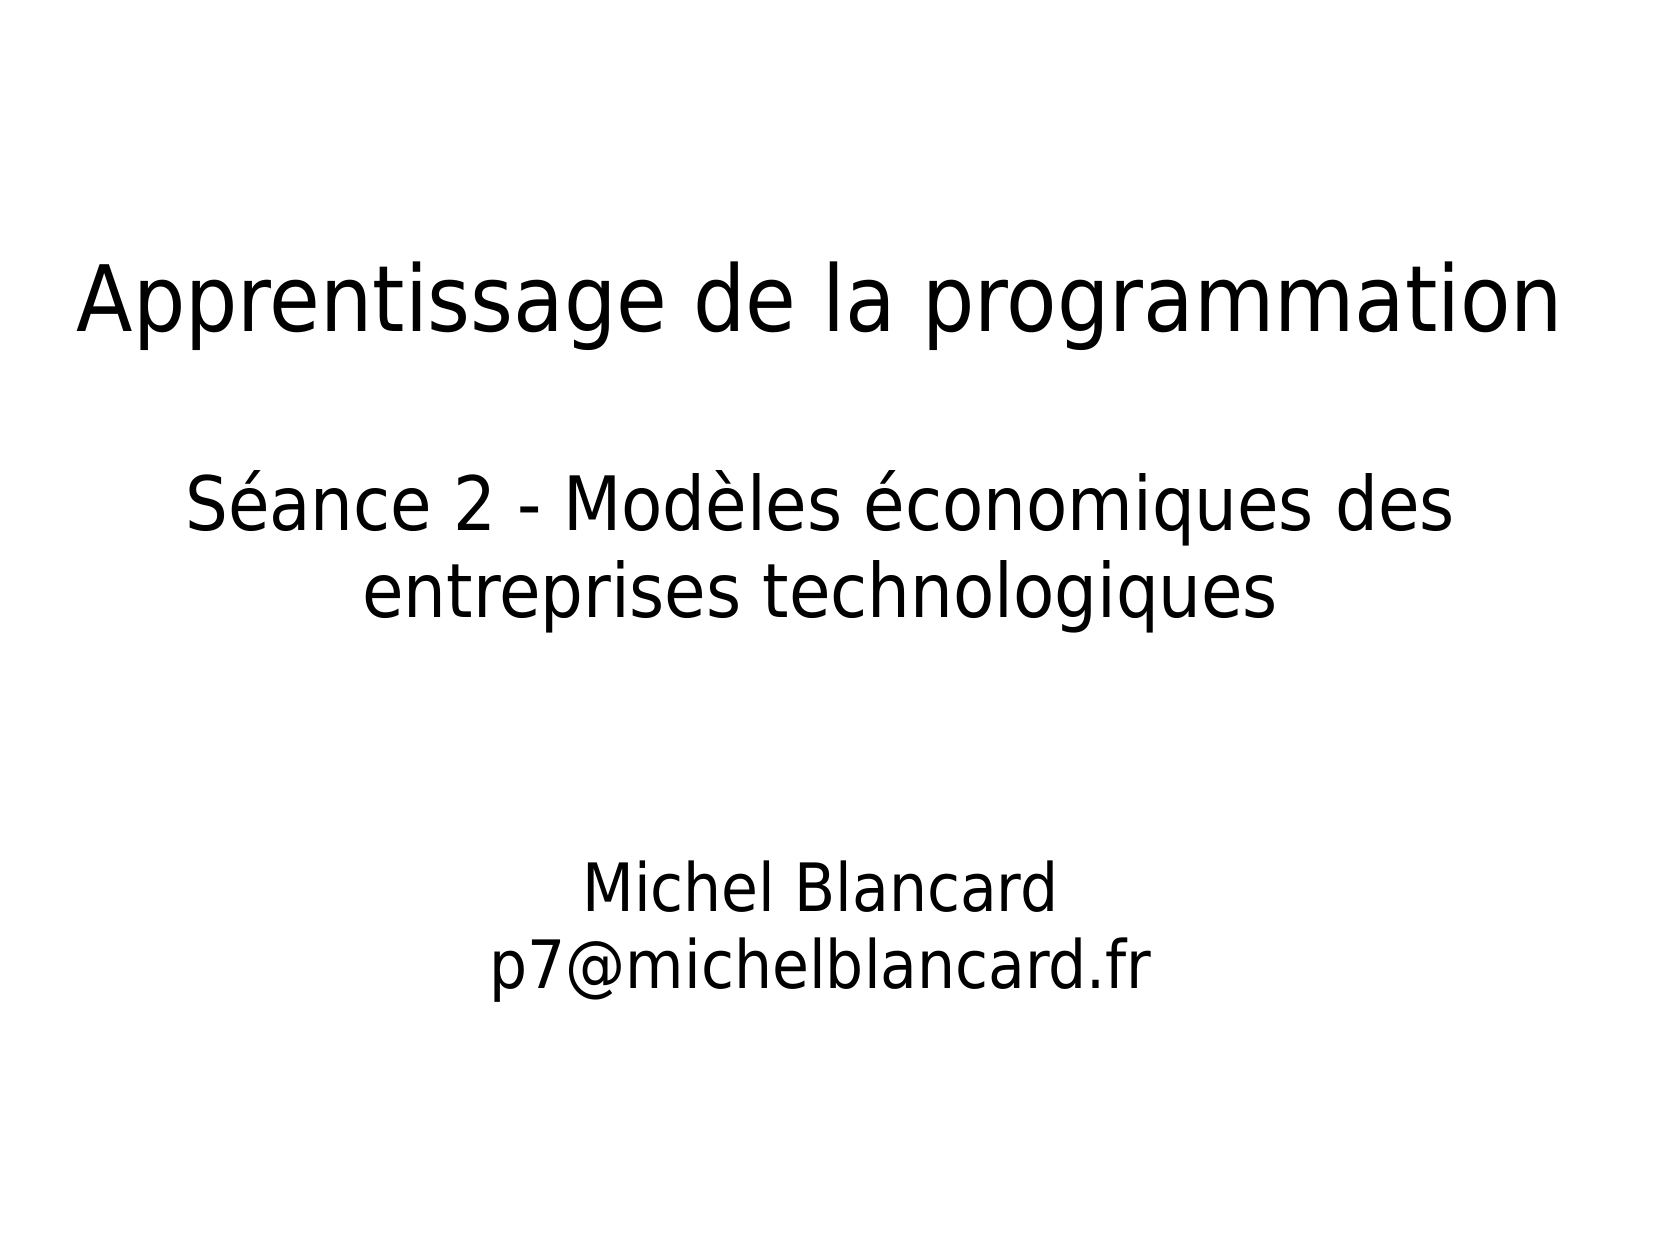

# Apprentissage de la programmation Séance 2 - Modèles économiques des entreprises technologiques Michel Blancard p7@michelblancard.fr